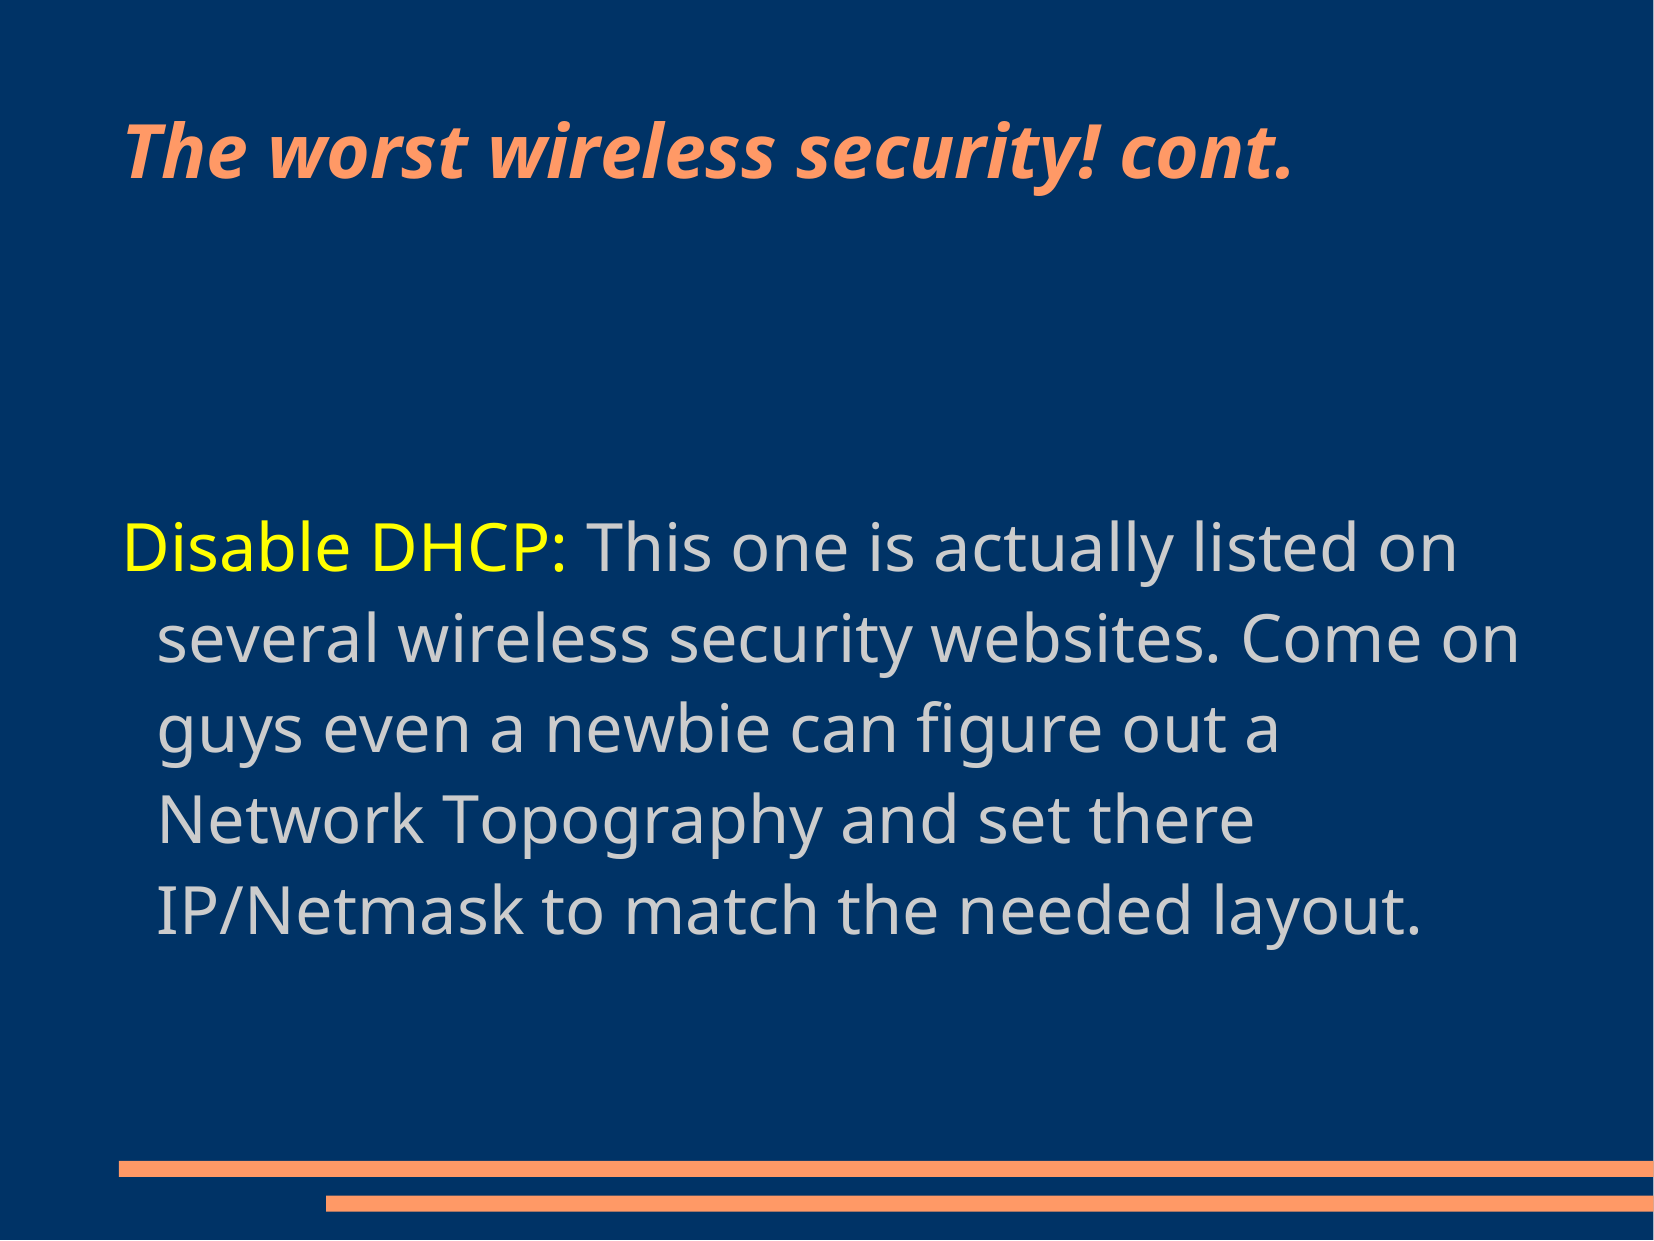

# The worst wireless security! cont.
Disable DHCP: This one is actually listed on several wireless security websites. Come on guys even a newbie can figure out a Network Topography and set there IP/Netmask to match the needed layout.